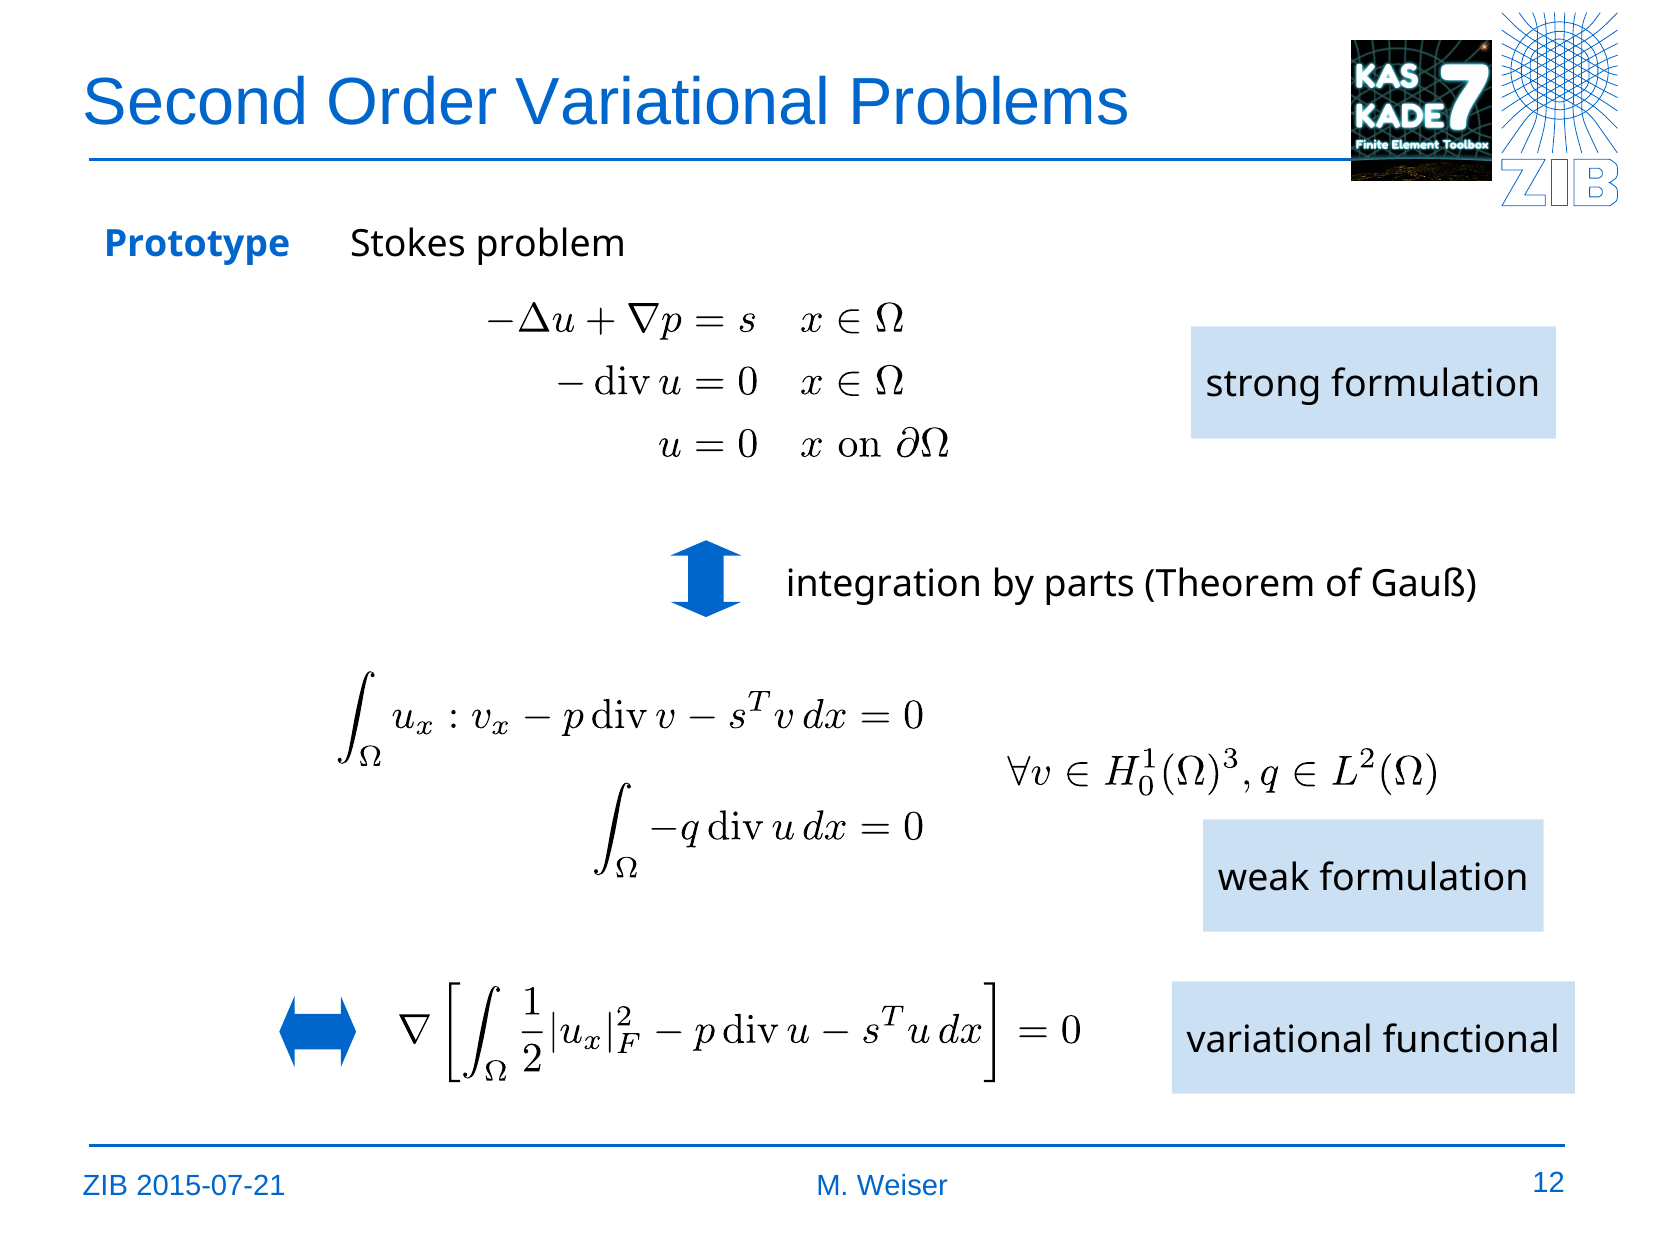

# Second Order Variational Problems
Prototype
Stokes problem
strong formulation
integration by parts (Theorem of Gauß)
weak formulation
variational functional
12
ZIB 2015-07-21
M. Weiser